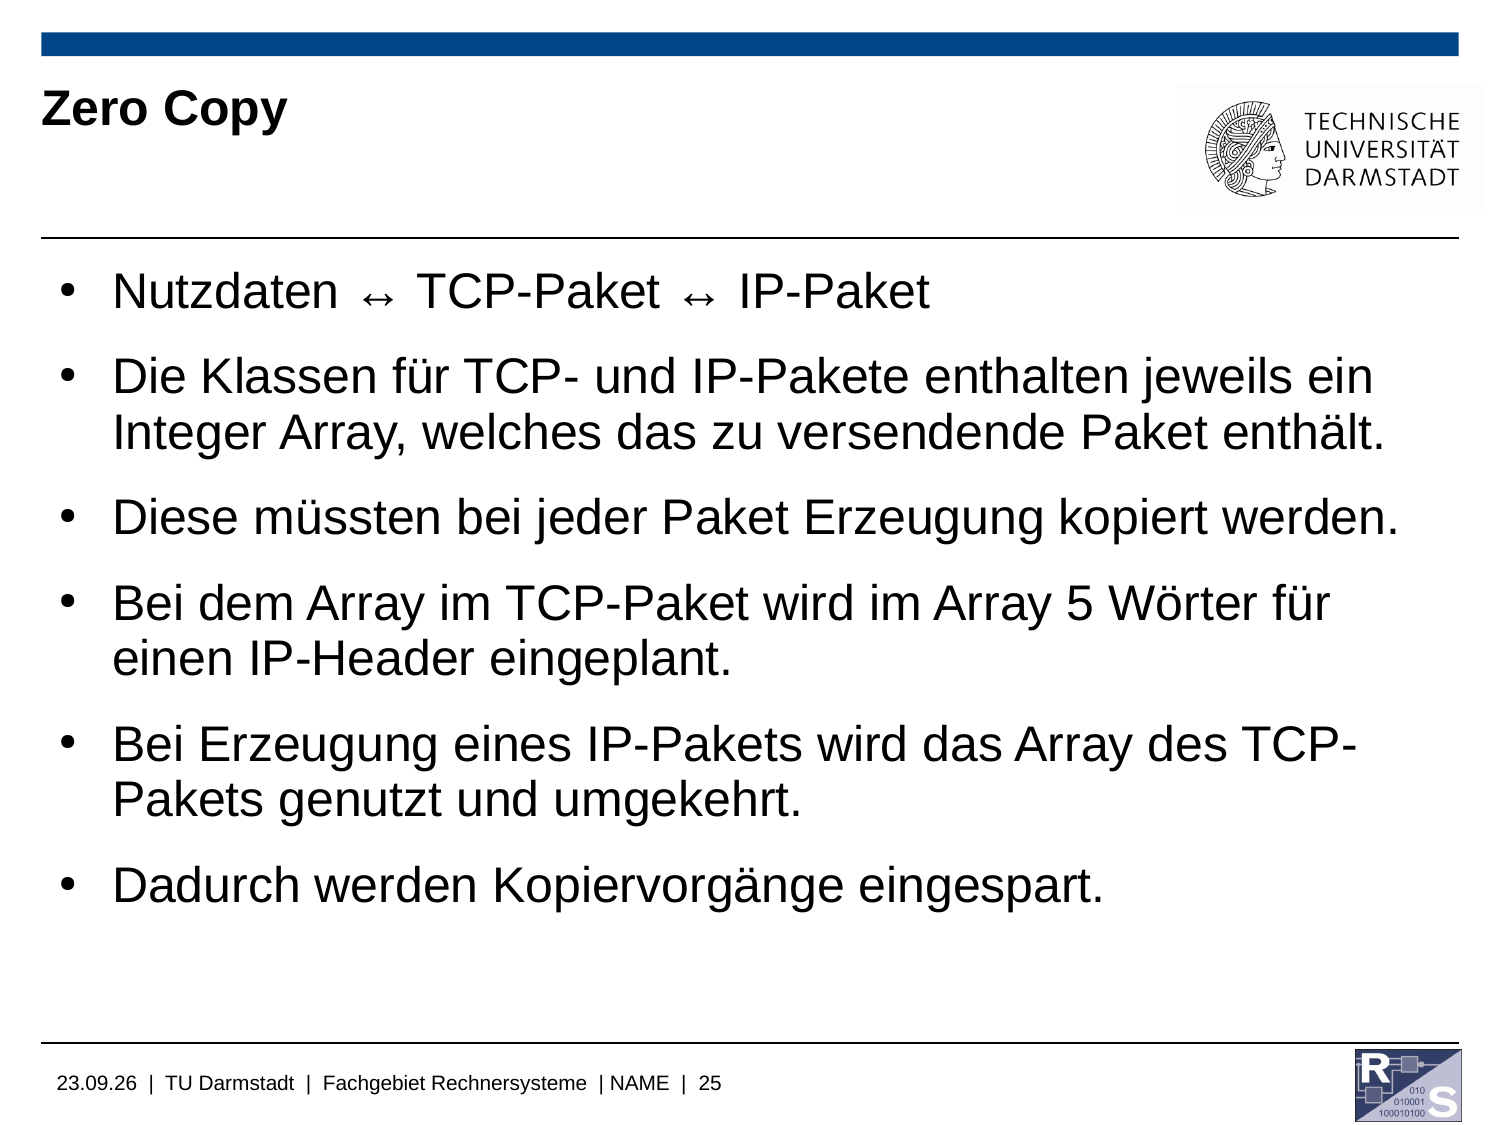

# Zero Copy
Nutzdaten ↔ TCP-Paket ↔ IP-Paket
Die Klassen für TCP- und IP-Pakete enthalten jeweils ein Integer Array, welches das zu versendende Paket enthält.
Diese müssten bei jeder Paket Erzeugung kopiert werden.
Bei dem Array im TCP-Paket wird im Array 5 Wörter für einen IP-Header eingeplant.
Bei Erzeugung eines IP-Pakets wird das Array des TCP-Pakets genutzt und umgekehrt.
Dadurch werden Kopiervorgänge eingespart.